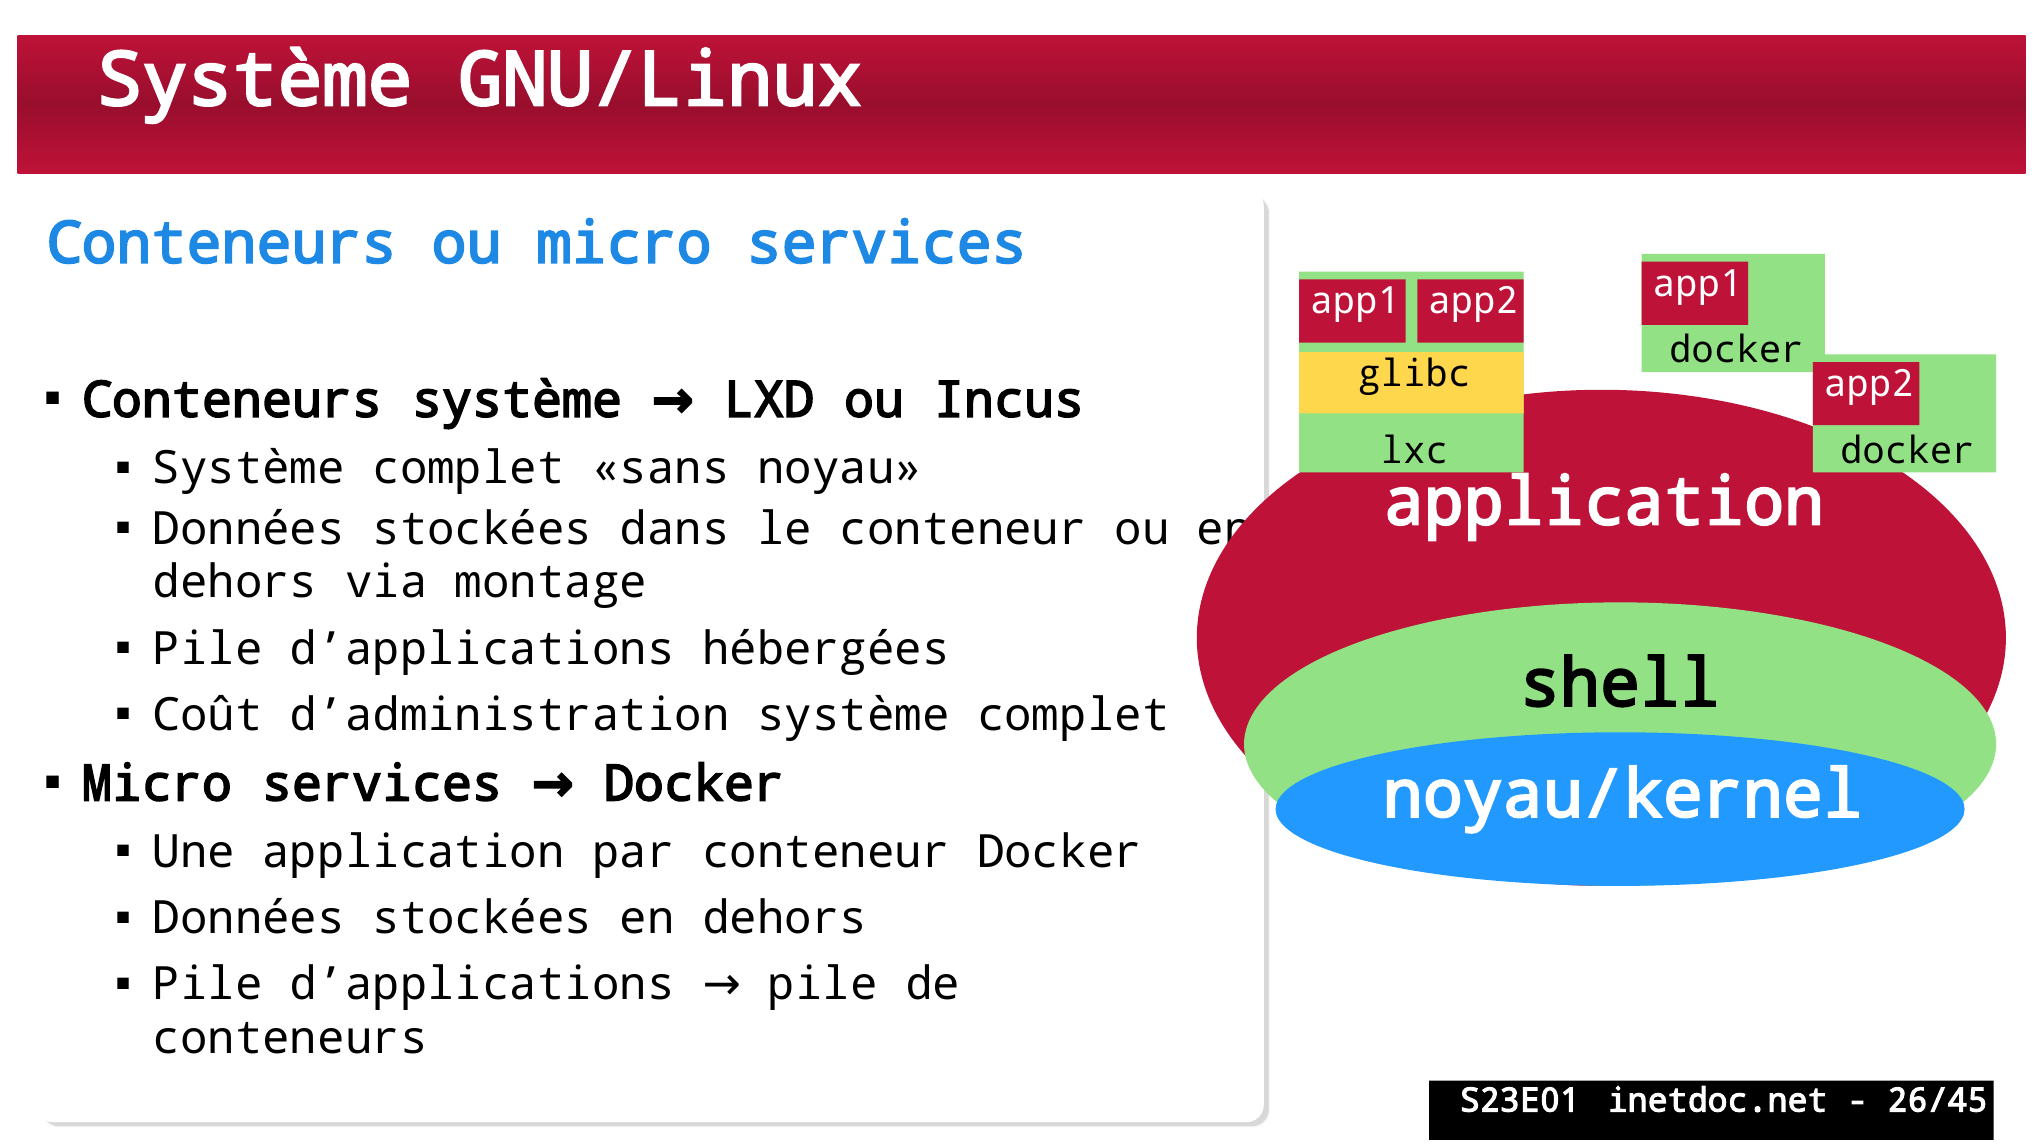

Système GNU/Linux
Conteneurs ou micro services
Conteneurs système → LXD ou Incus
Système complet «sans noyau»
Données stockées dans le conteneur ou en dehors via montage
Pile d’applications hébergées
Coût d’administration système complet
Micro services → Docker
Une application par conteneur Docker
Données stockées en dehors
Pile d’applications → pile de conteneurs
docker
app1
lxc
app1
app2
glibc
docker
app2
application
shell
noyau/kernel
S23E01	inetdoc.net - /45